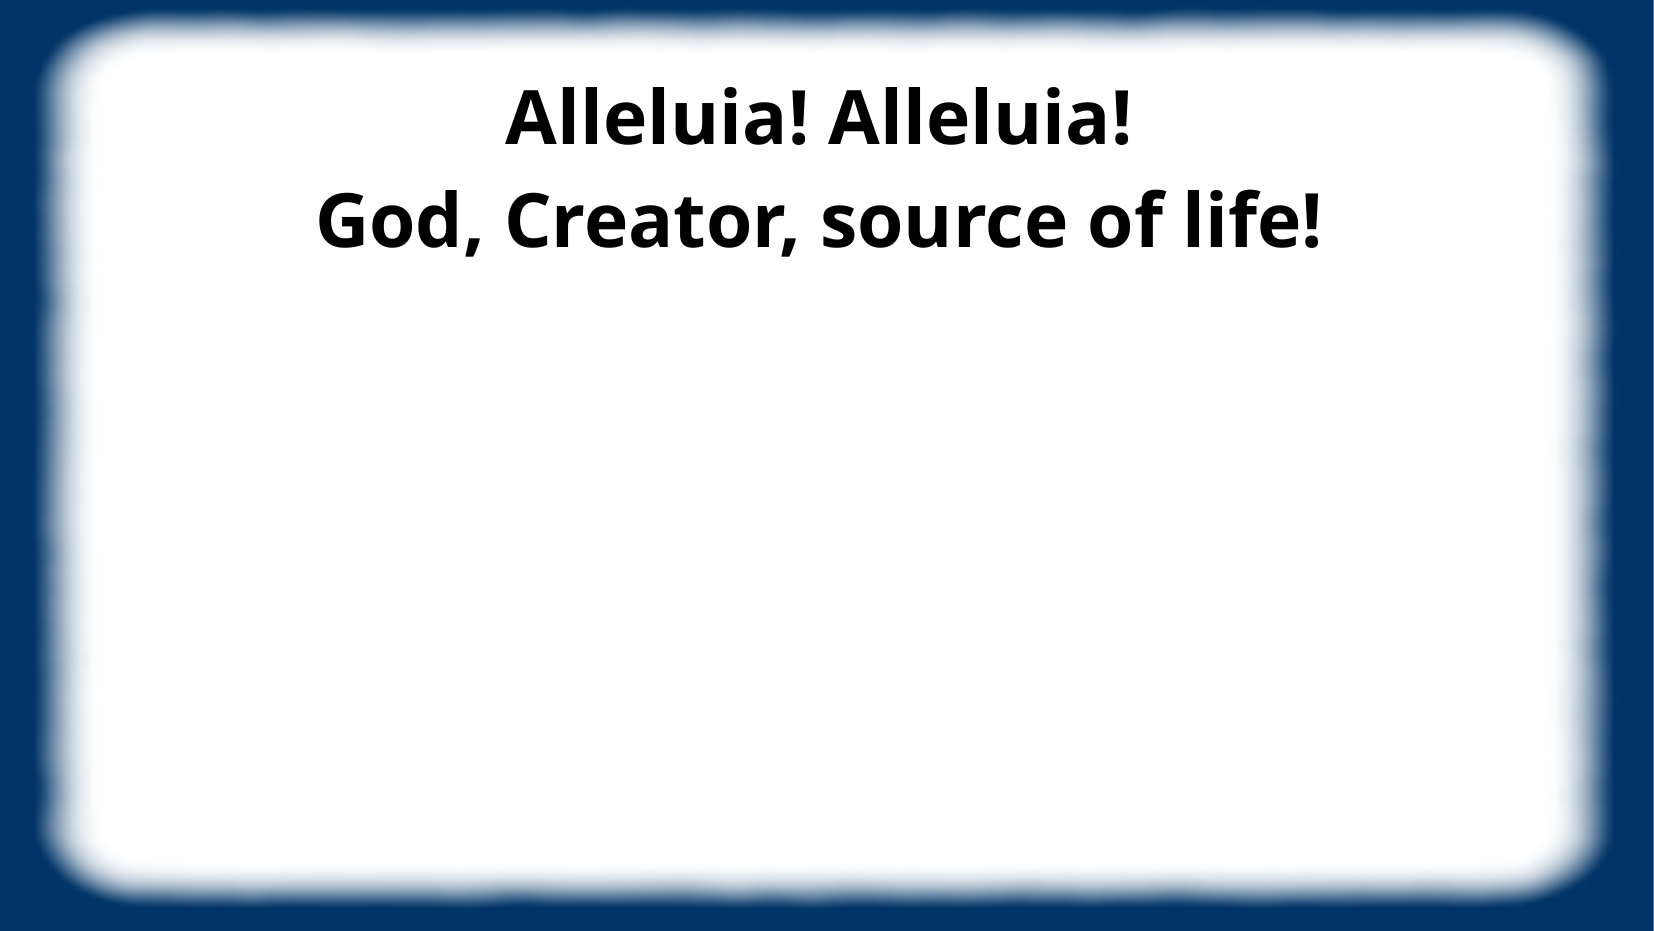

Alleluia! Alleluia!
God, Creator, source of life!